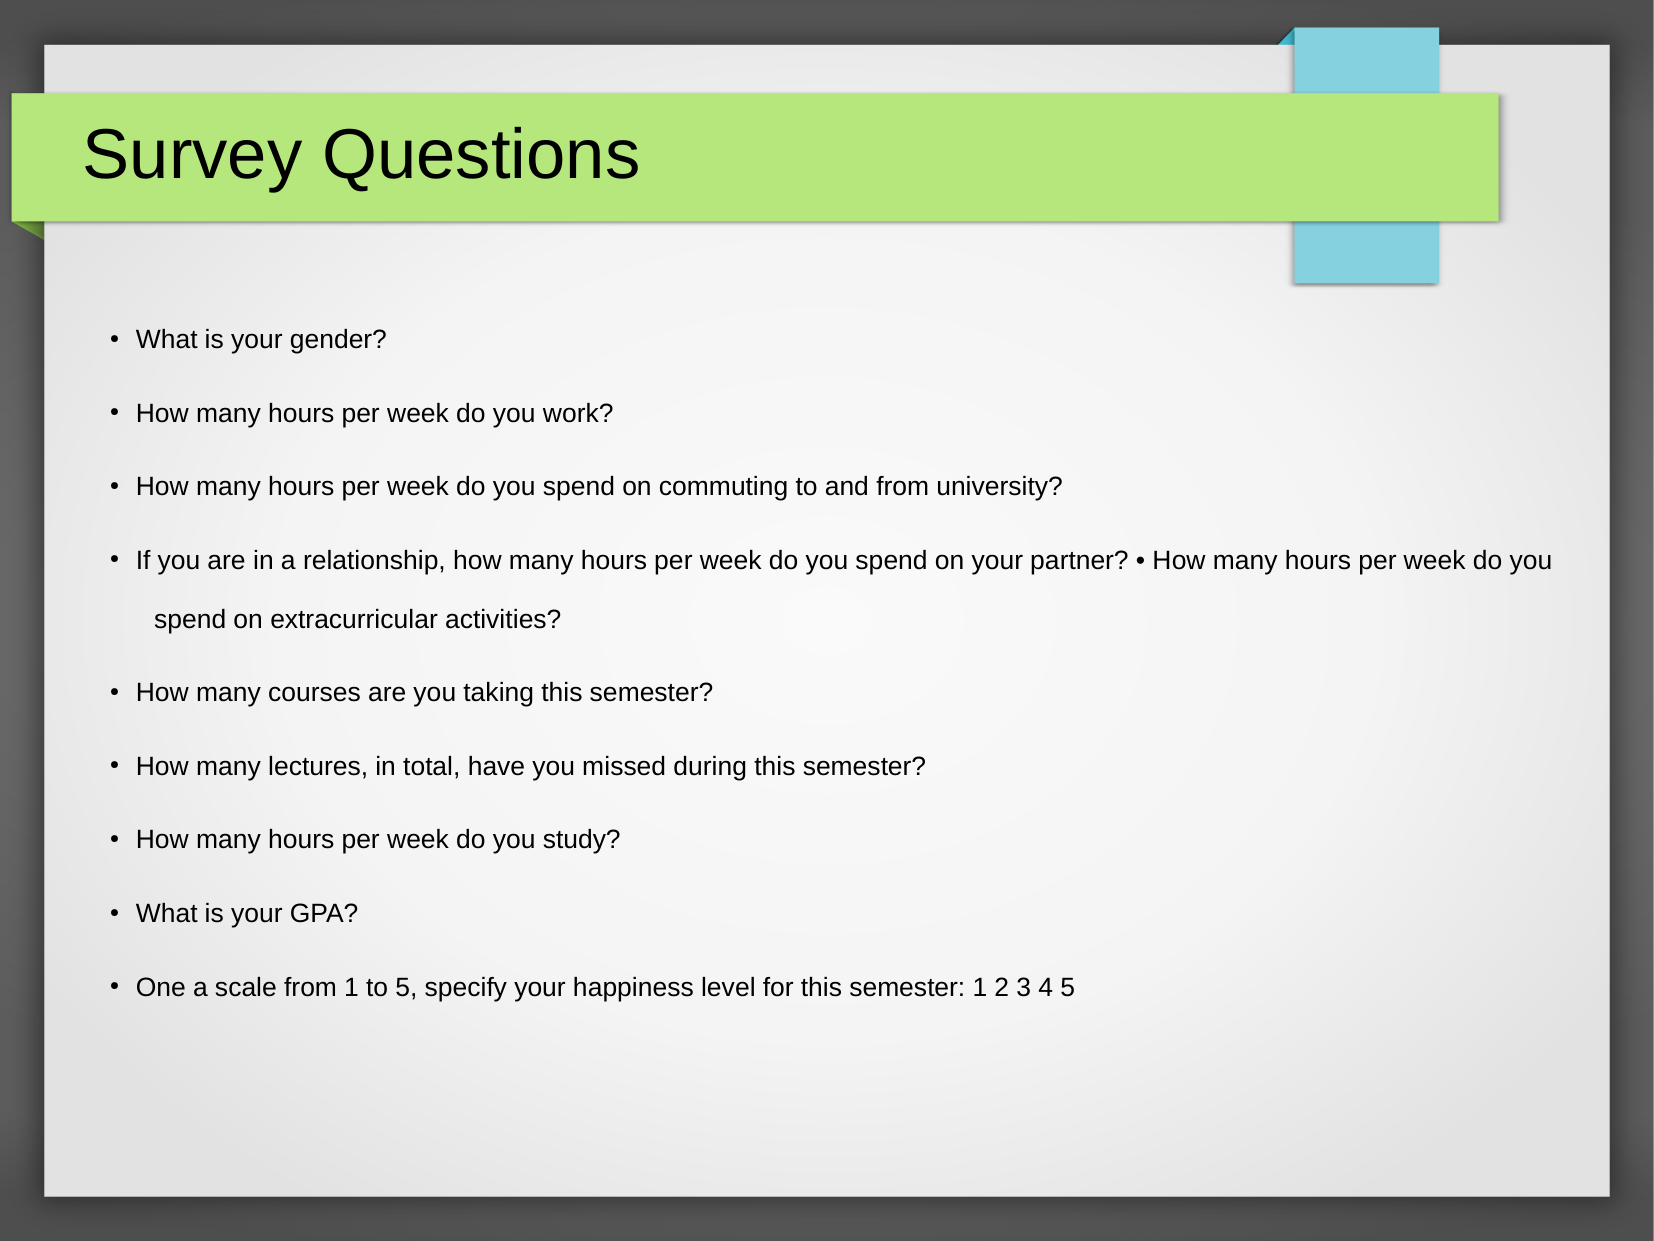

# Survey Questions
What is your gender?
How many hours per week do you work?
How many hours per week do you spend on commuting to and from university?
If you are in a relationship, how many hours per week do you spend on your partner? • How many hours per week do you spend on extracurricular activities?
How many courses are you taking this semester?
How many lectures, in total, have you missed during this semester?
How many hours per week do you study?
What is your GPA?
One a scale from 1 to 5, specify your happiness level for this semester: 1 2 3 4 5